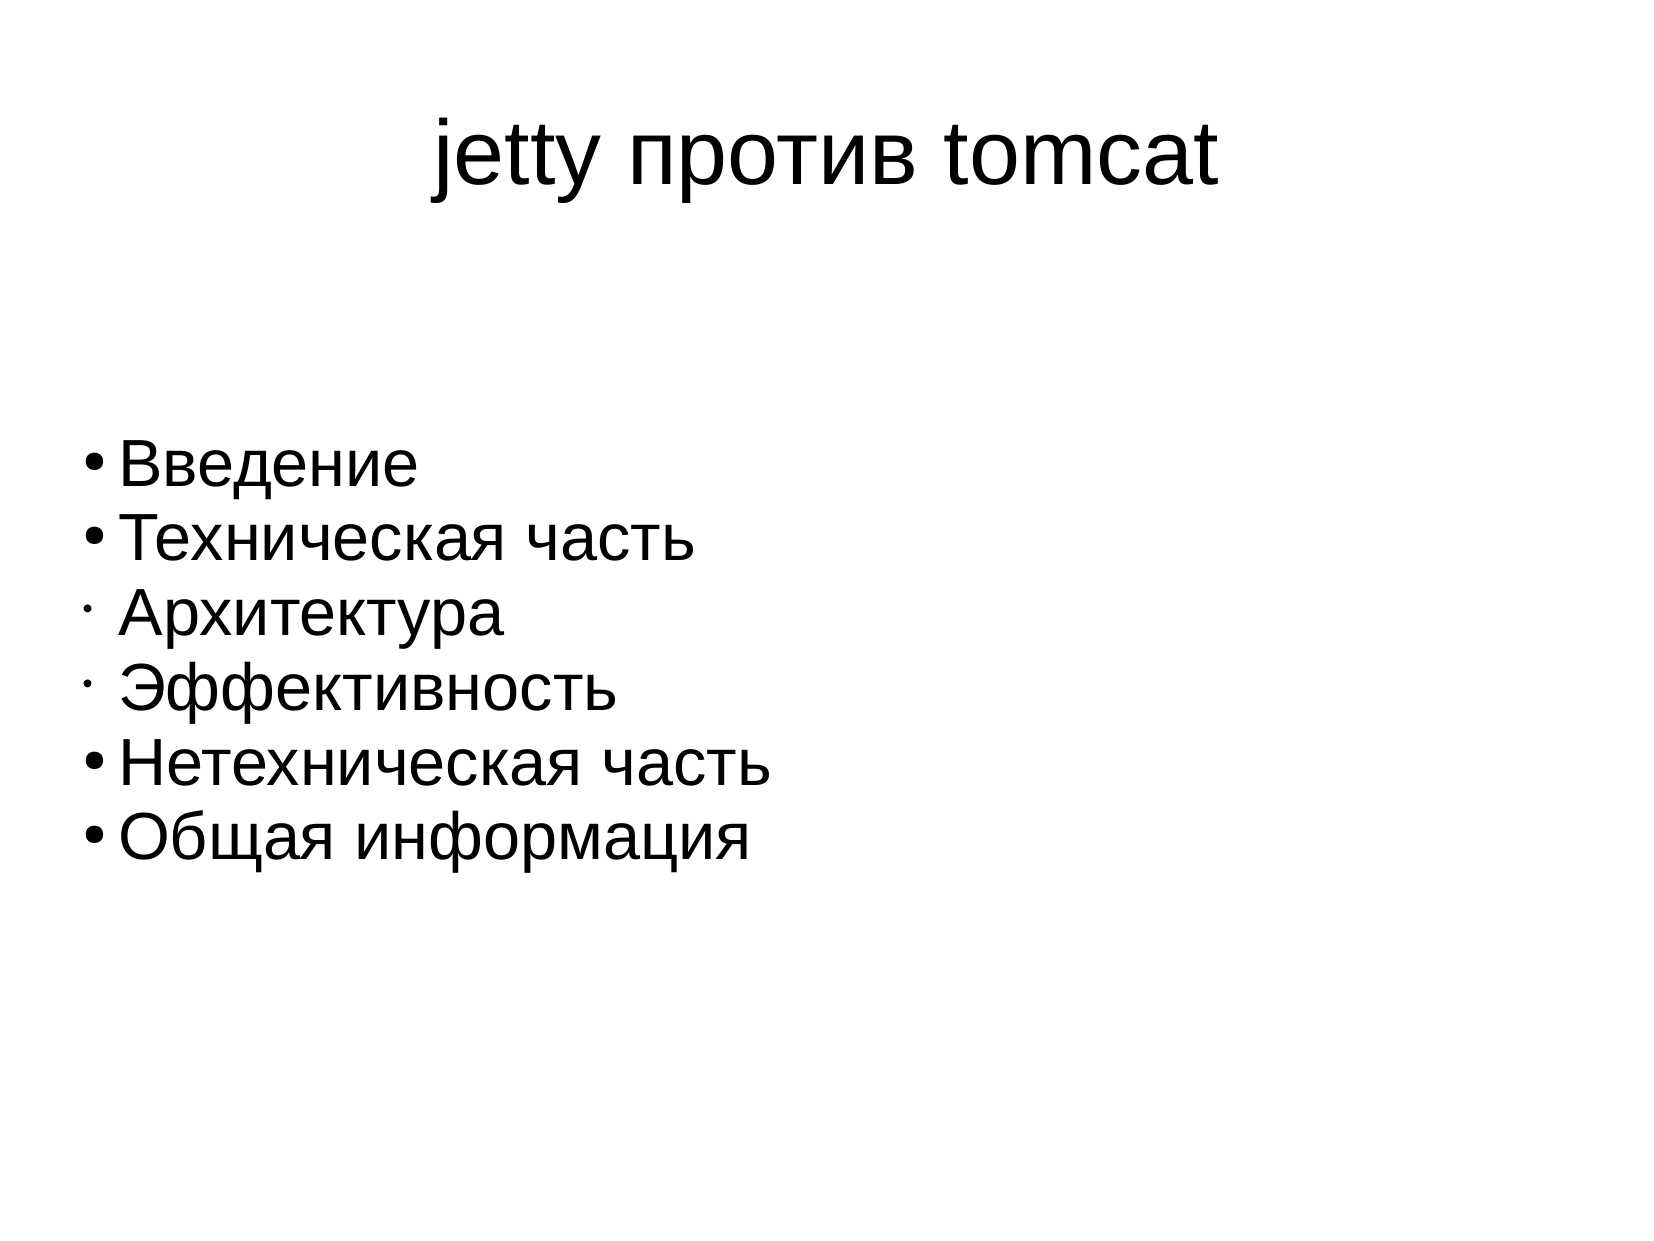

# jetty против tomcat
Введение
Техническая часть
Архитектура
Эффективность
Нетехническая часть
Общая информация